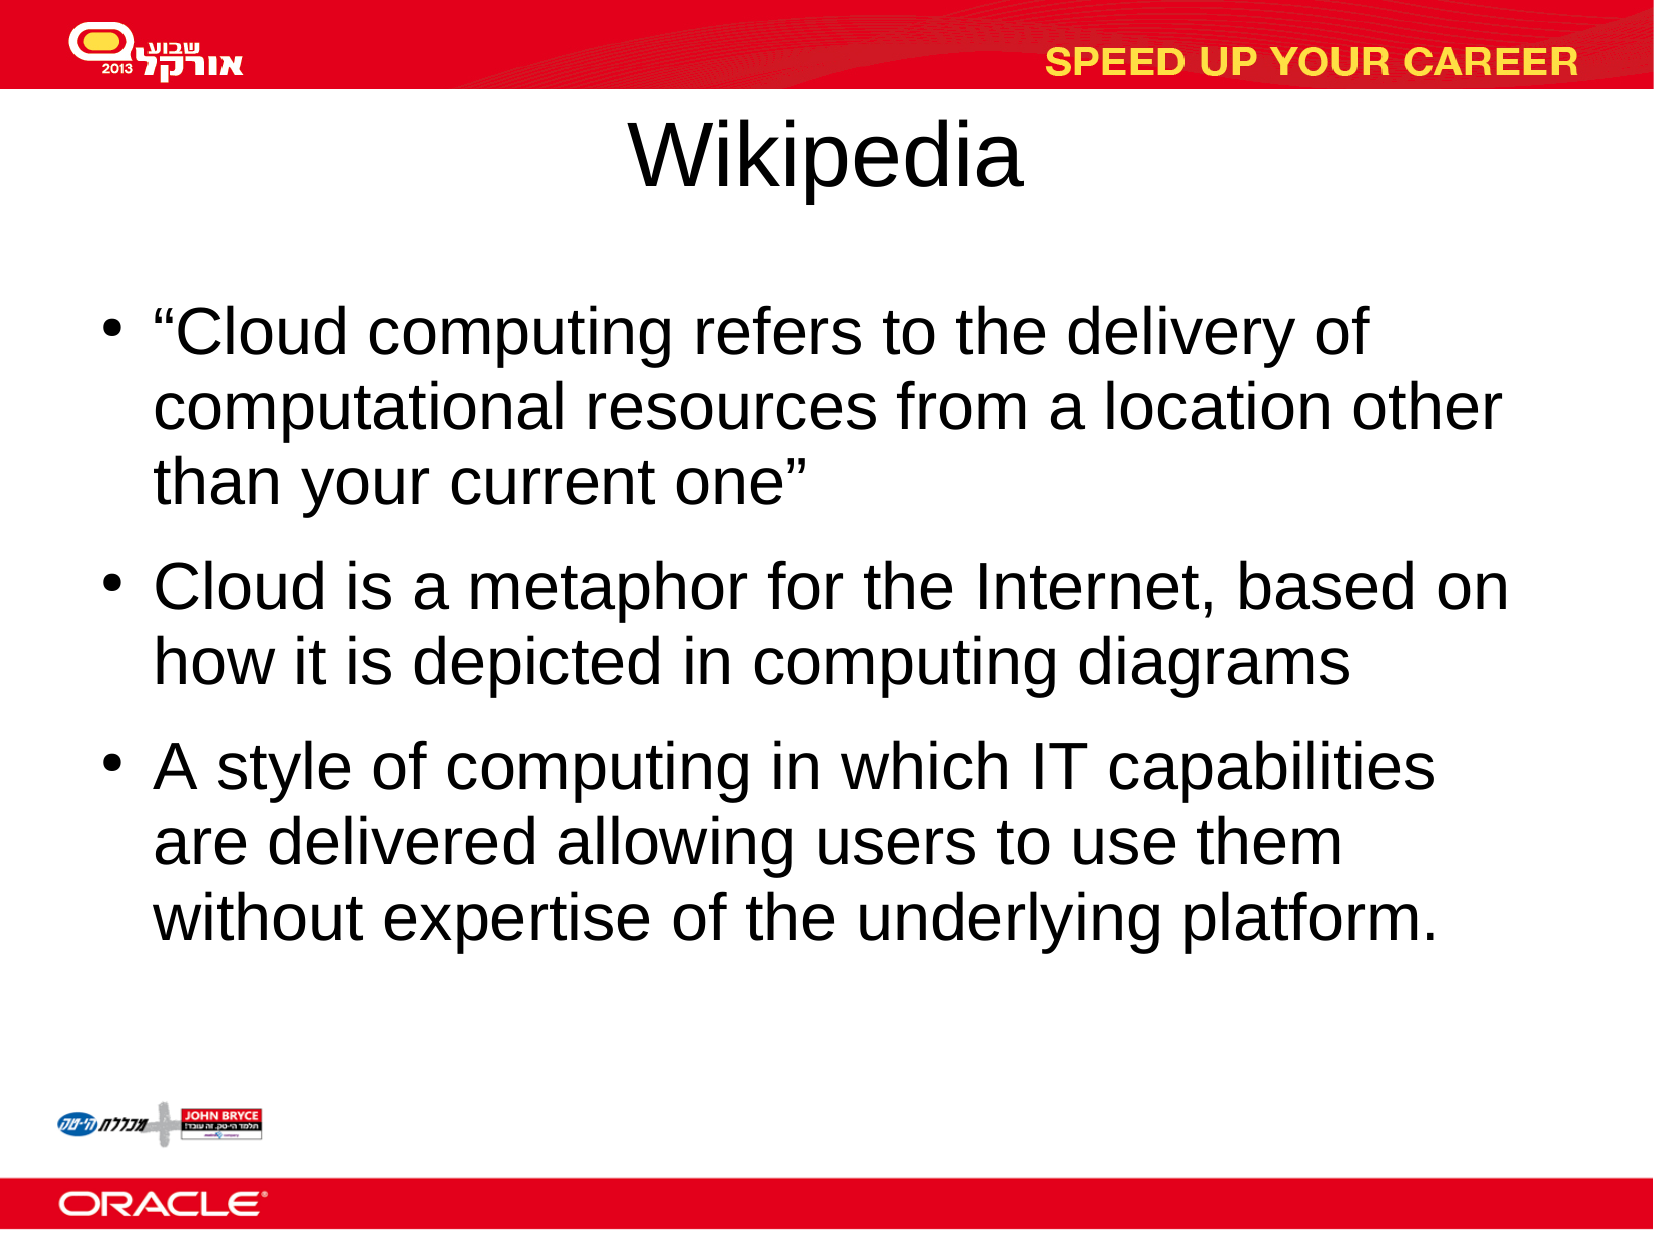

# Wikipedia
“Cloud computing refers to the delivery of computational resources from a location other than your current one”
Cloud is a metaphor for the Internet, based on how it is depicted in computing diagrams
A style of computing in which IT capabilities are delivered allowing users to use them without expertise of the underlying platform.